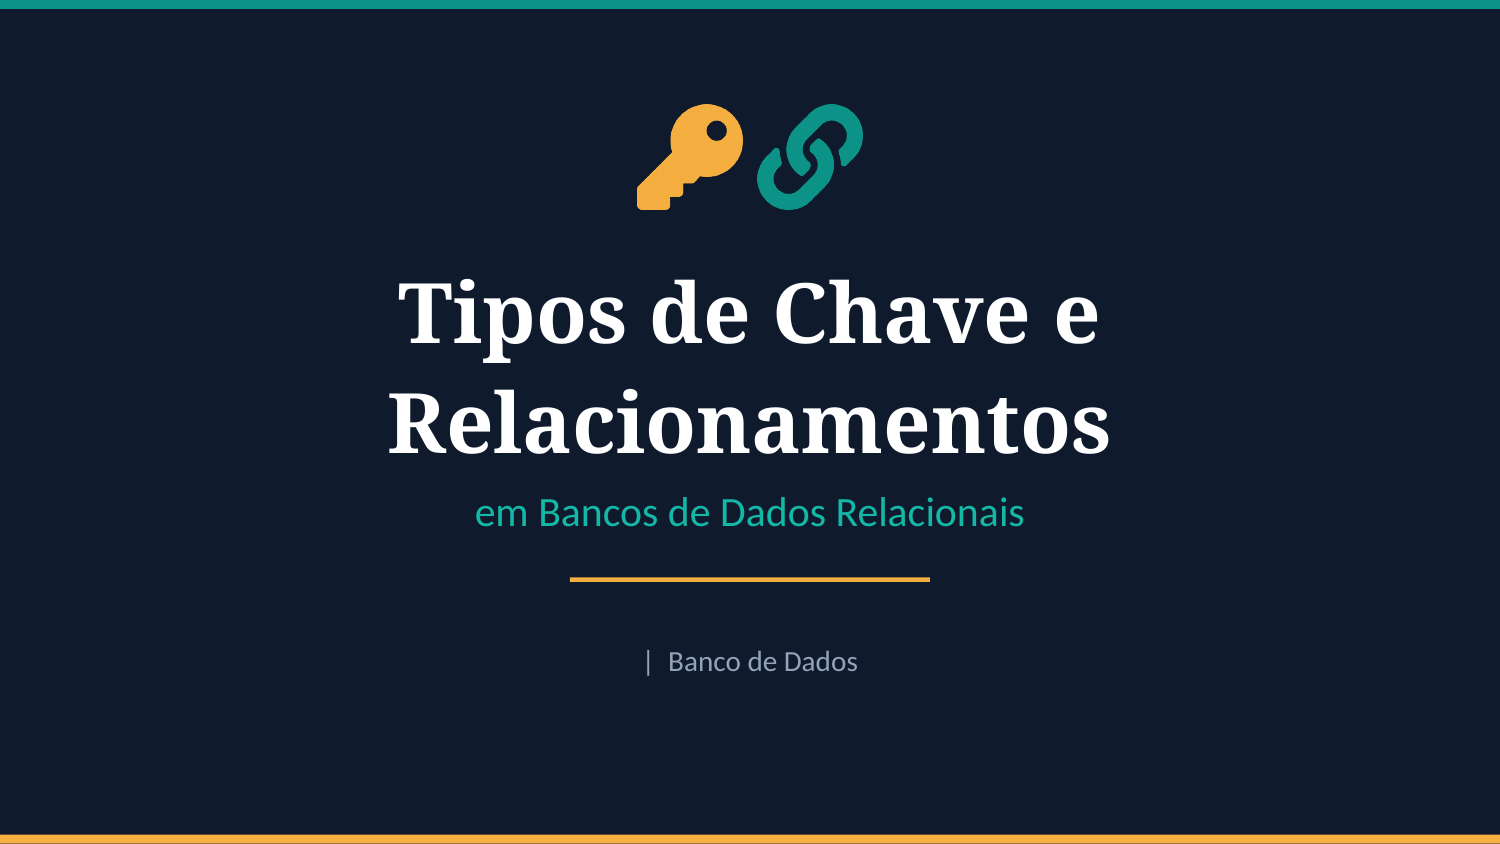

Tipos de Chave e
Relacionamentos
em Bancos de Dados Relacionais
| Banco de Dados